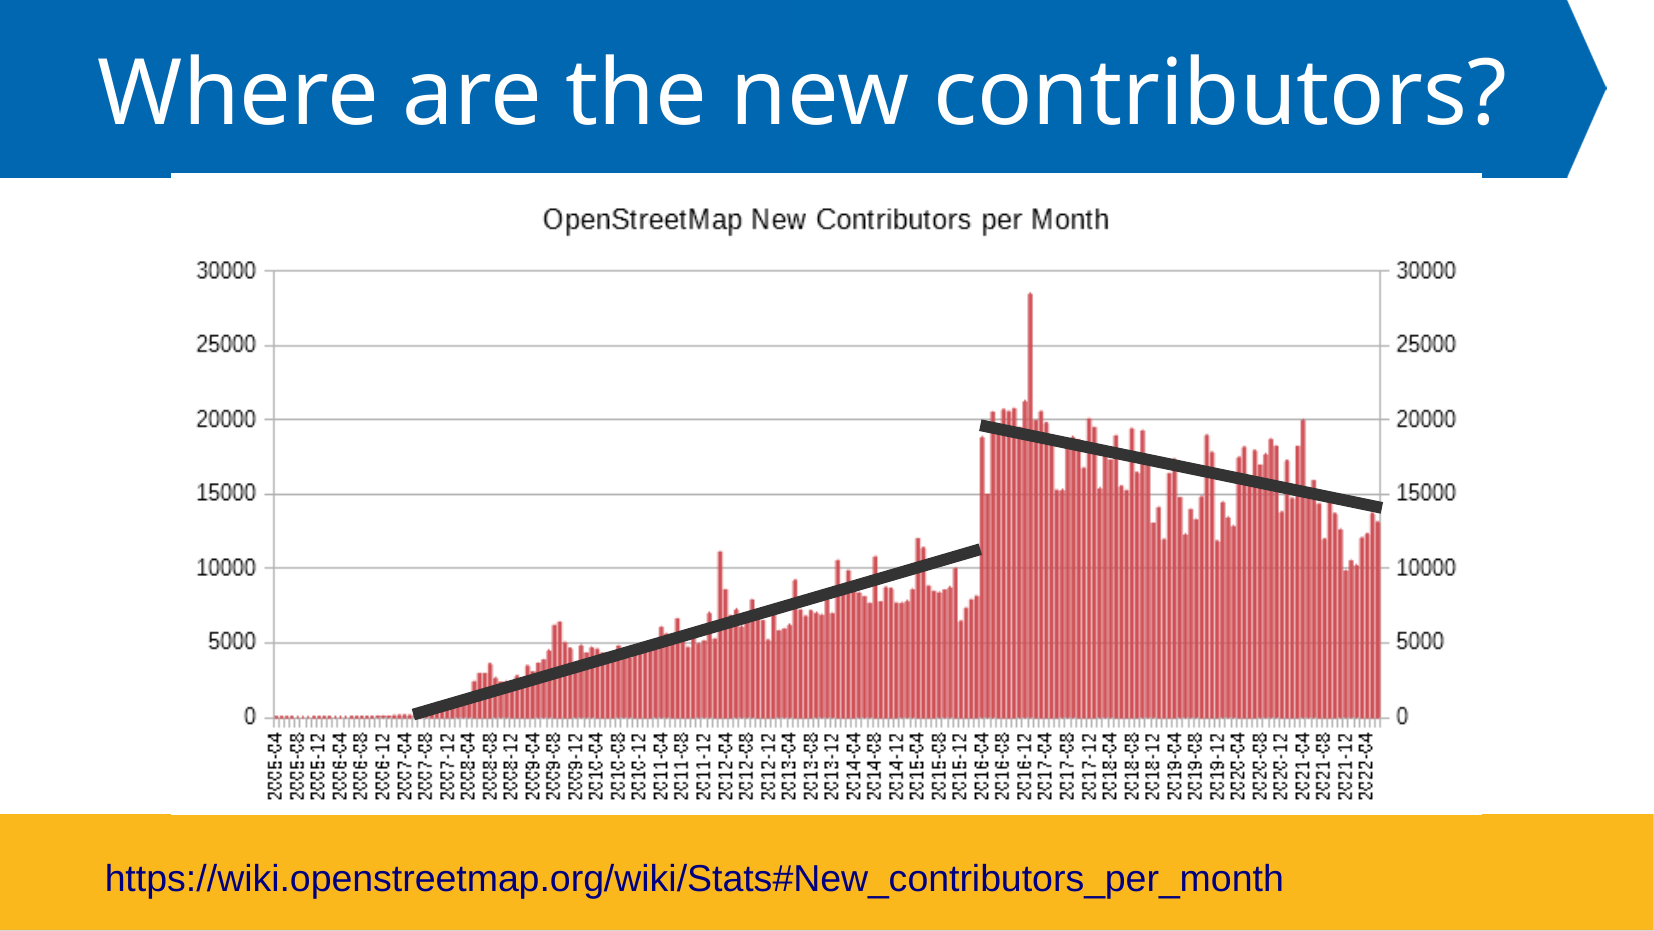

# Where are the new contributors?
https://wiki.openstreetmap.org/wiki/Stats#New_contributors_per_month